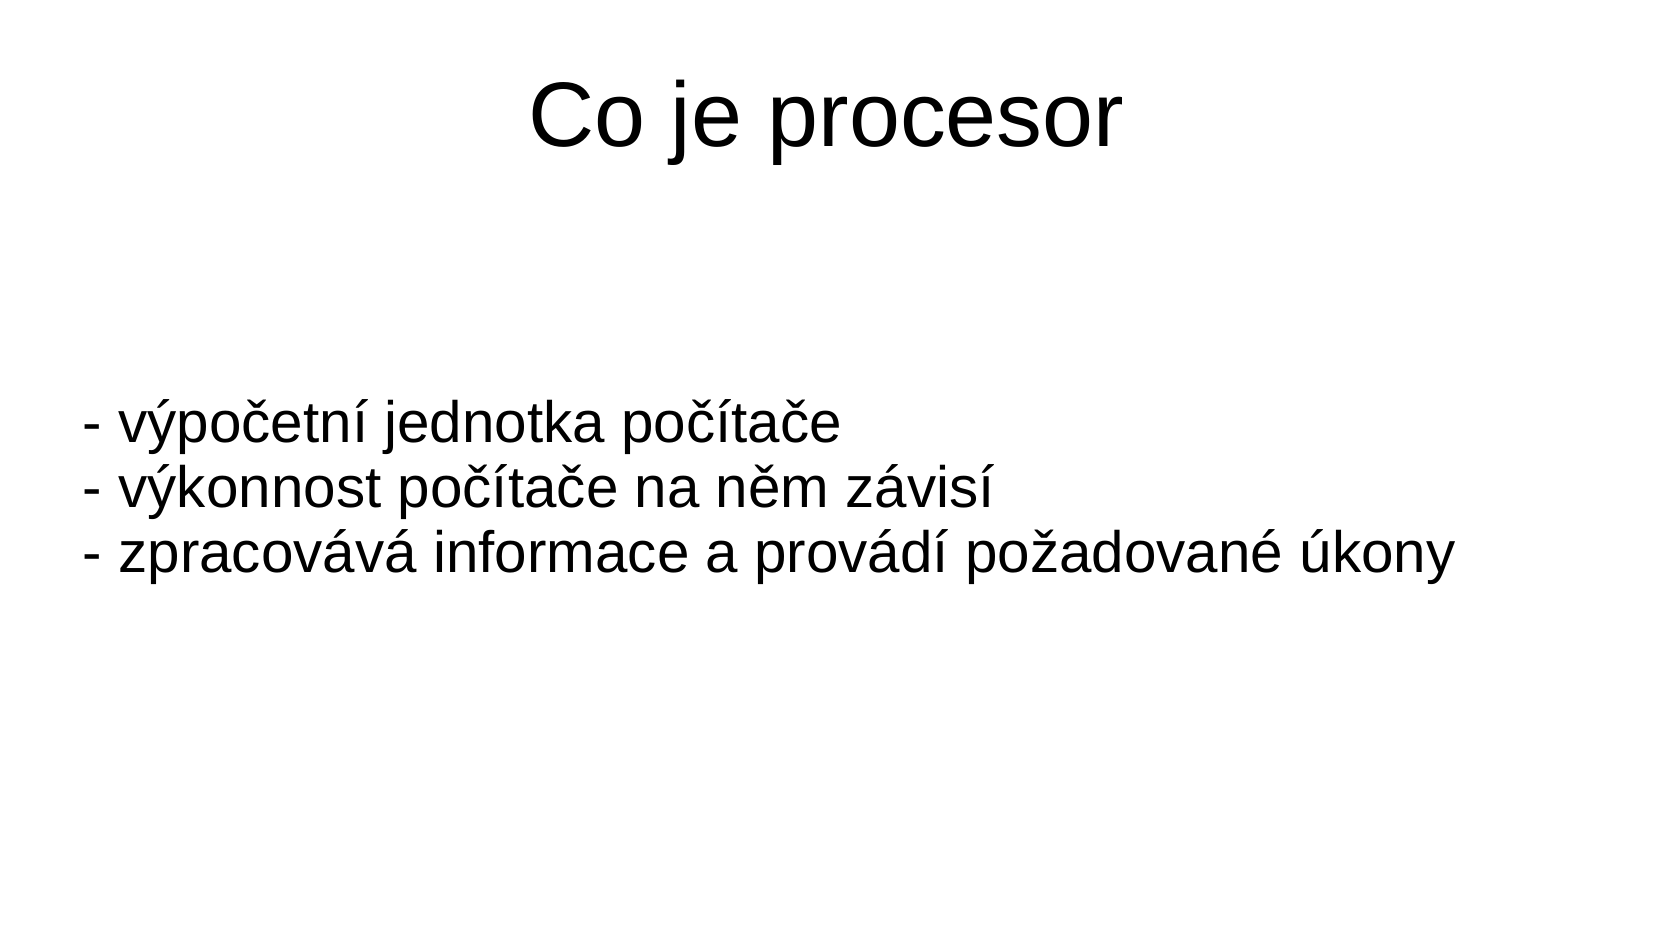

# Co je procesor
- výpočetní jednotka počítače
- výkonnost počítače na něm závisí
- zpracovává informace a provádí požadované úkony